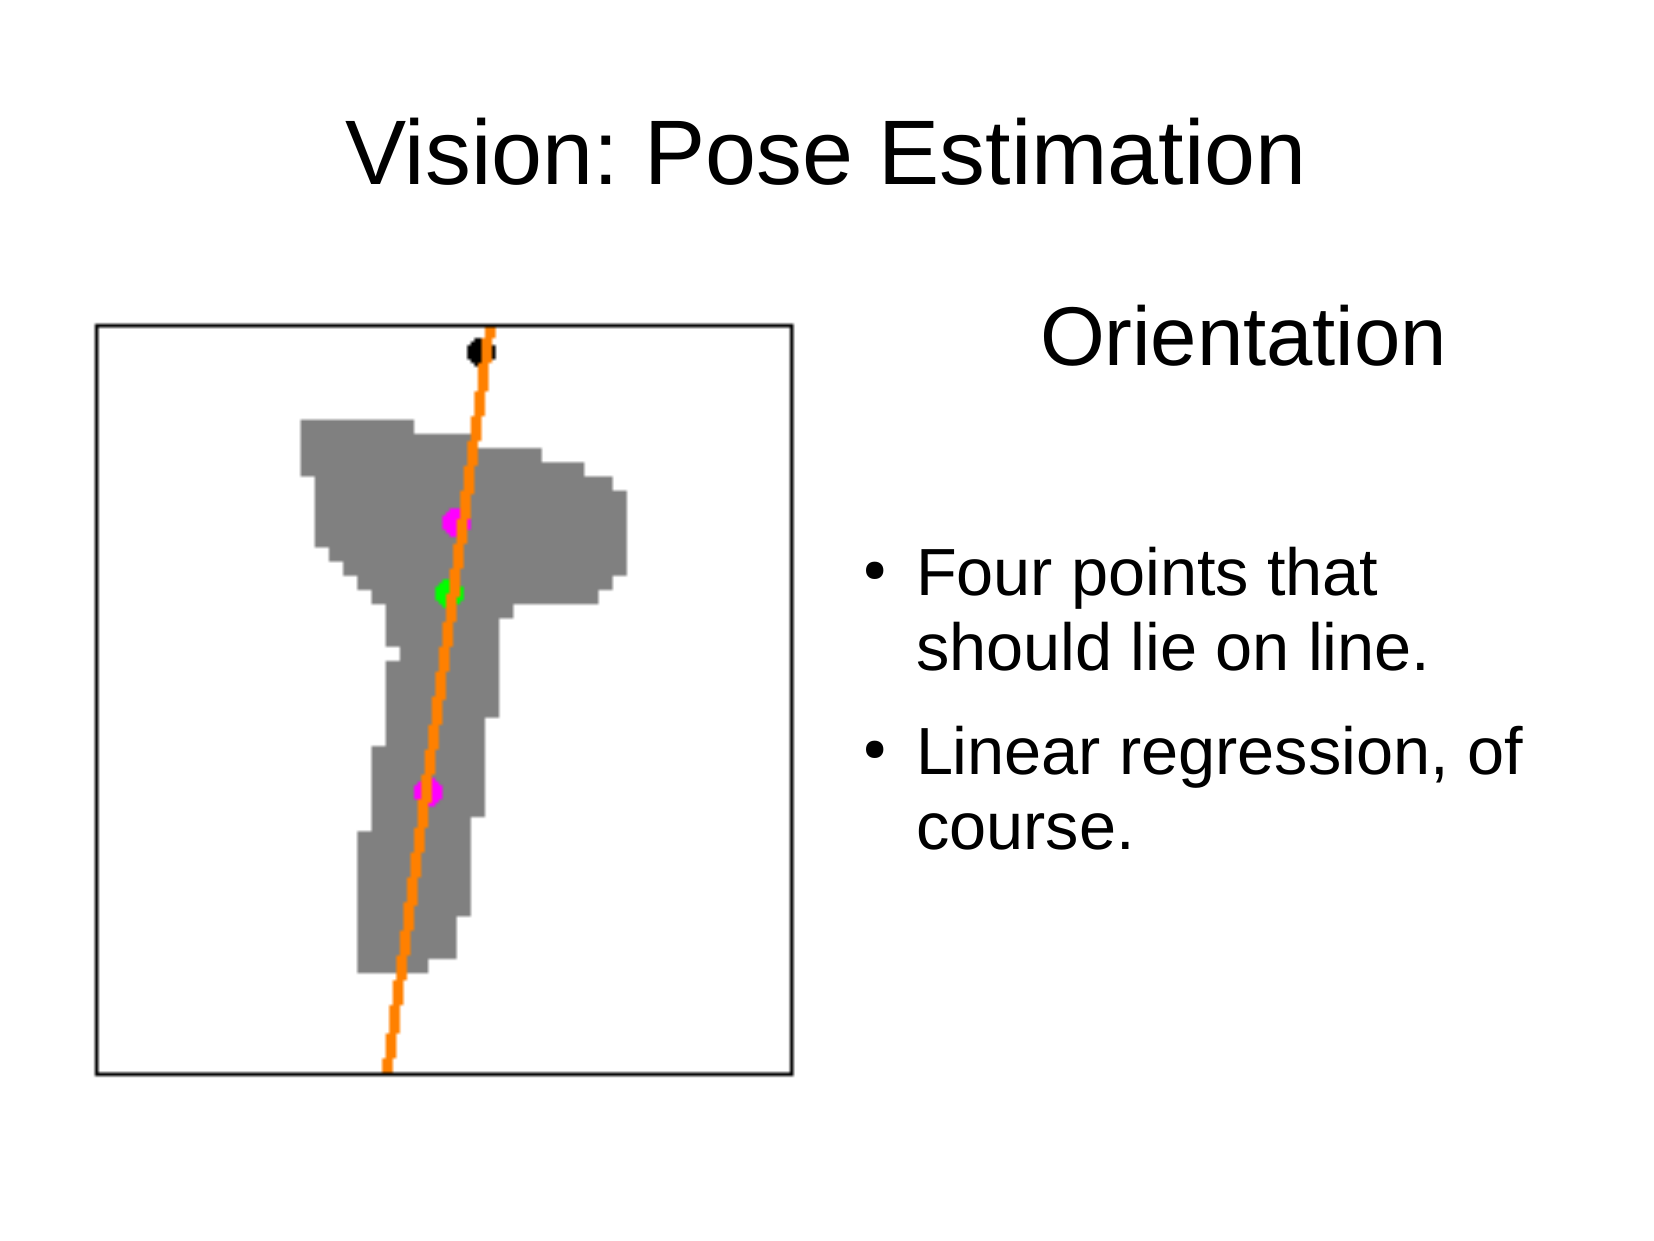

# Vision: Pose Estimation
Orientation
Four points that should lie on line.
Linear regression, of course.